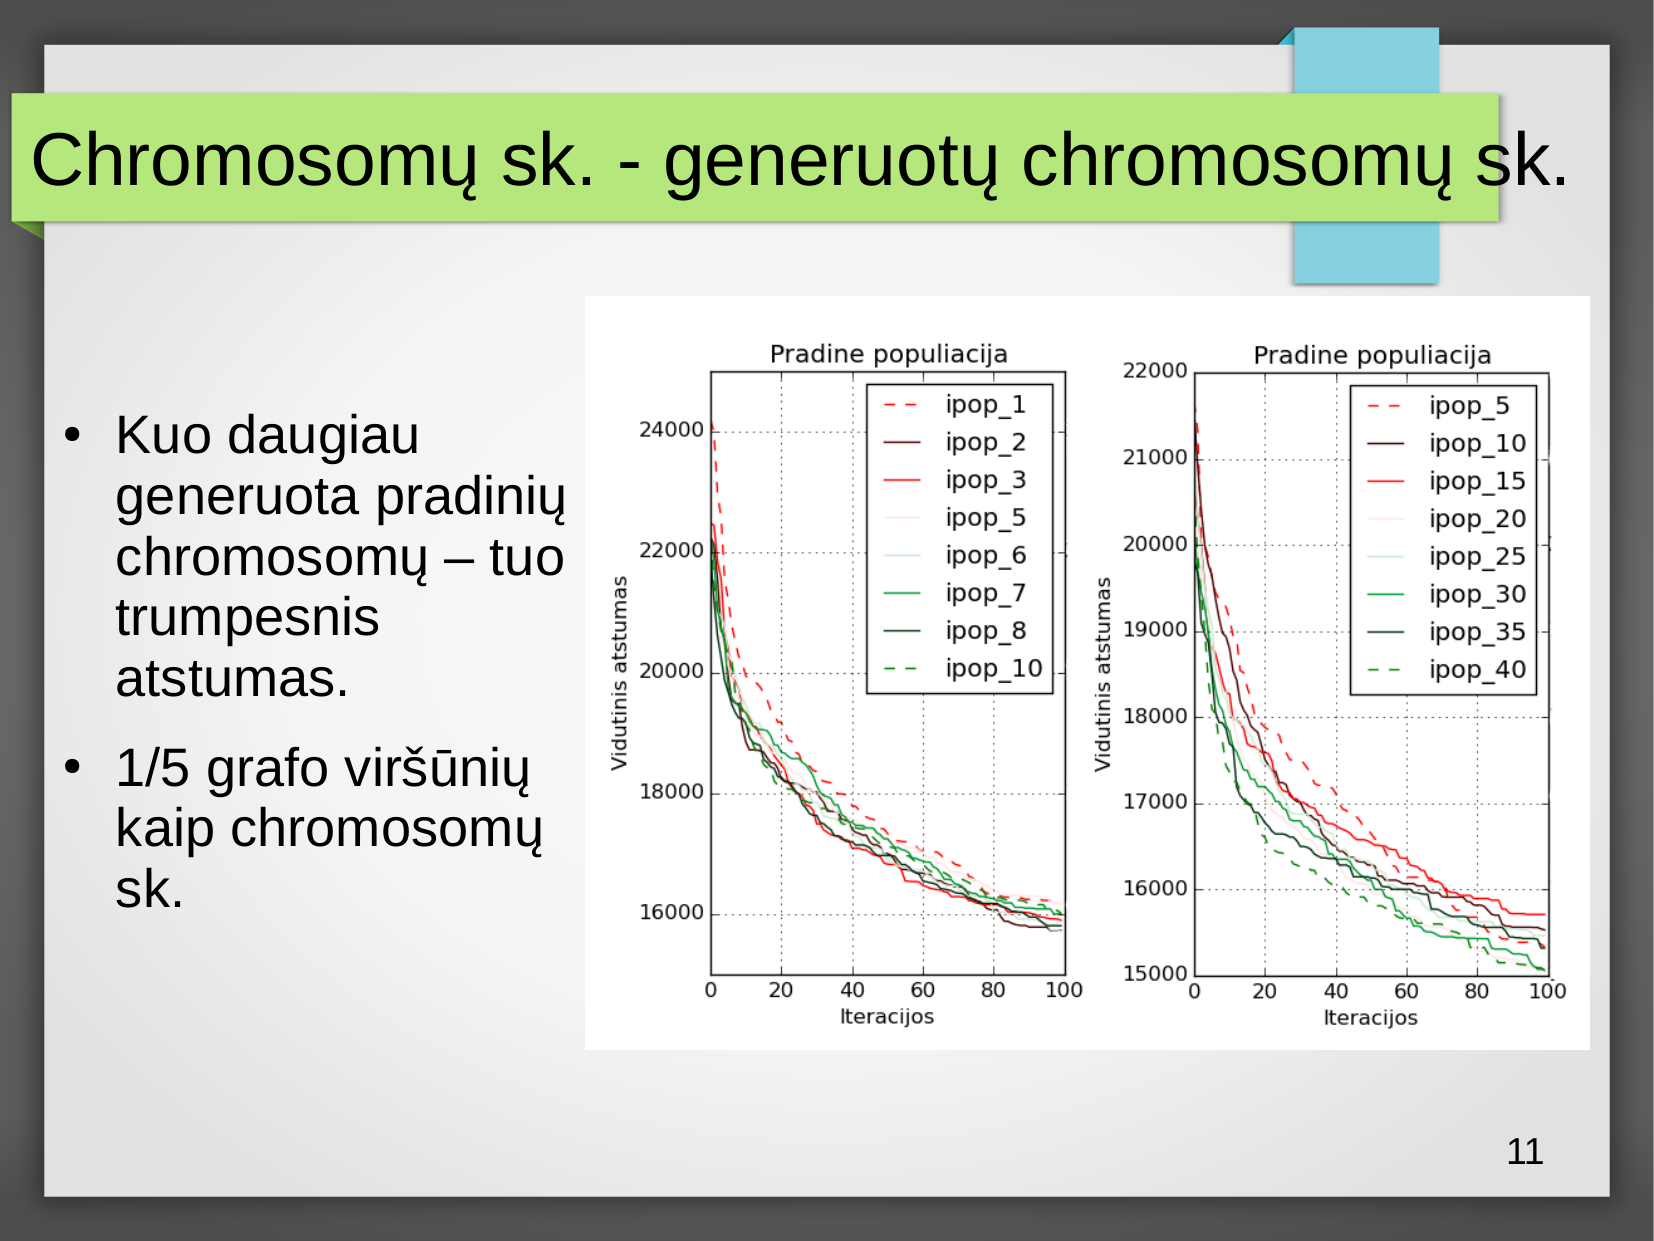

# Chromosomų sk. - generuotų chromosomų sk.
Kuo daugiau generuota pradinių chromosomų – tuo trumpesnis atstumas.
1/5 grafo viršūnių kaip chromosomų sk.